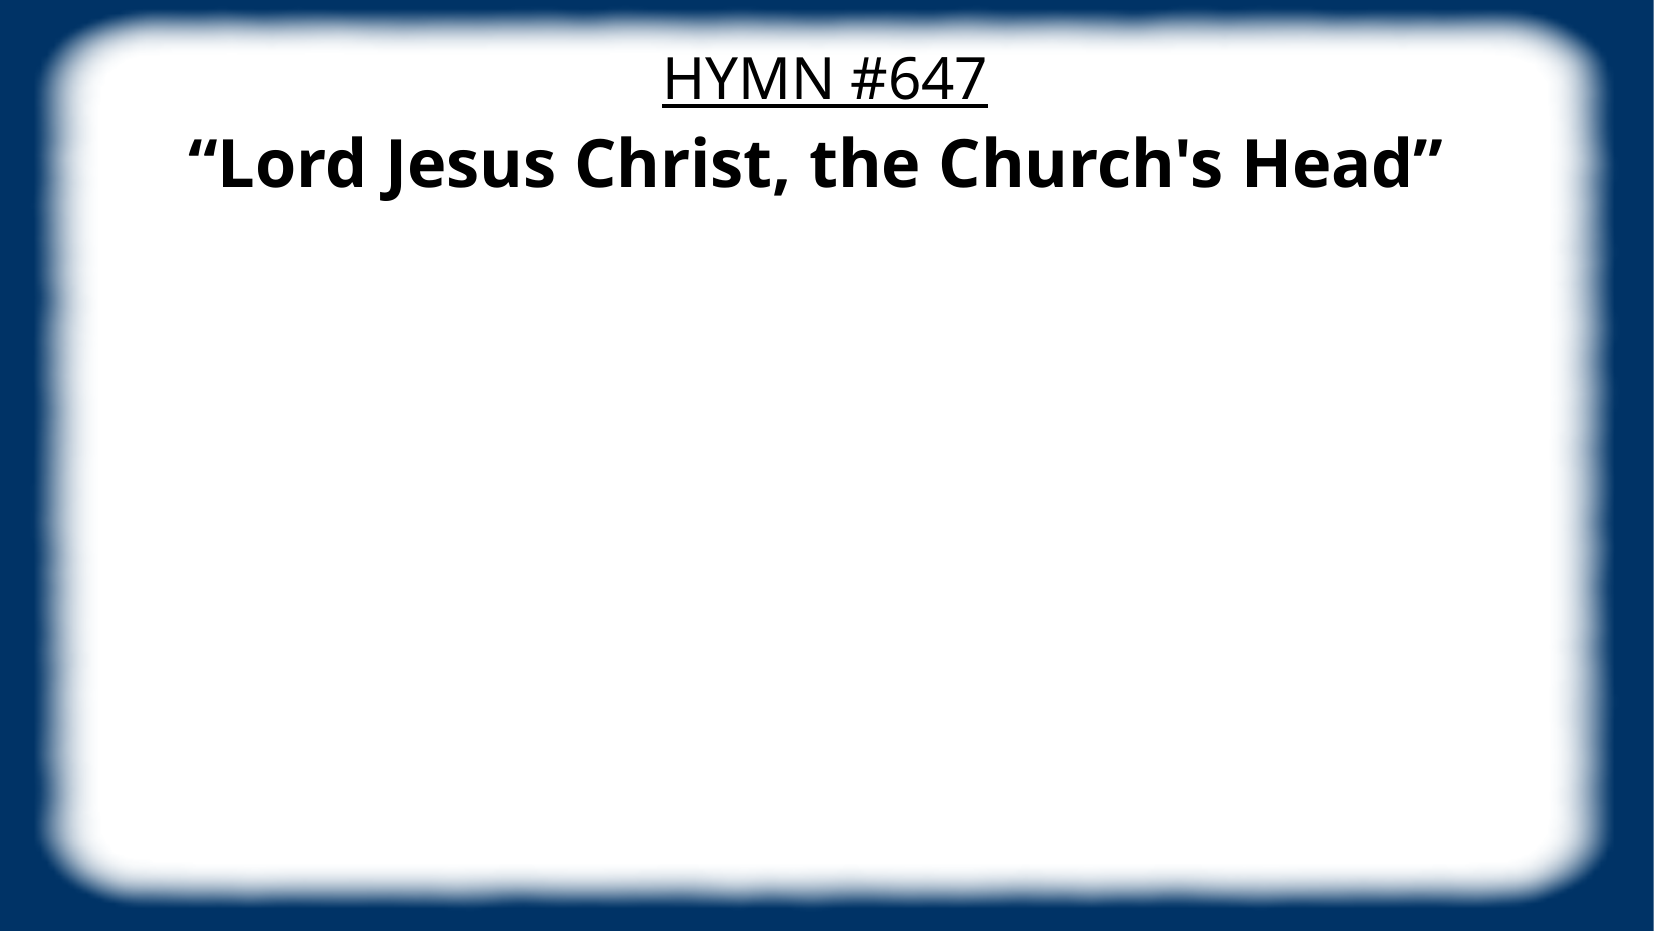

HYMN #647
“Lord Jesus Christ, the Church's Head”